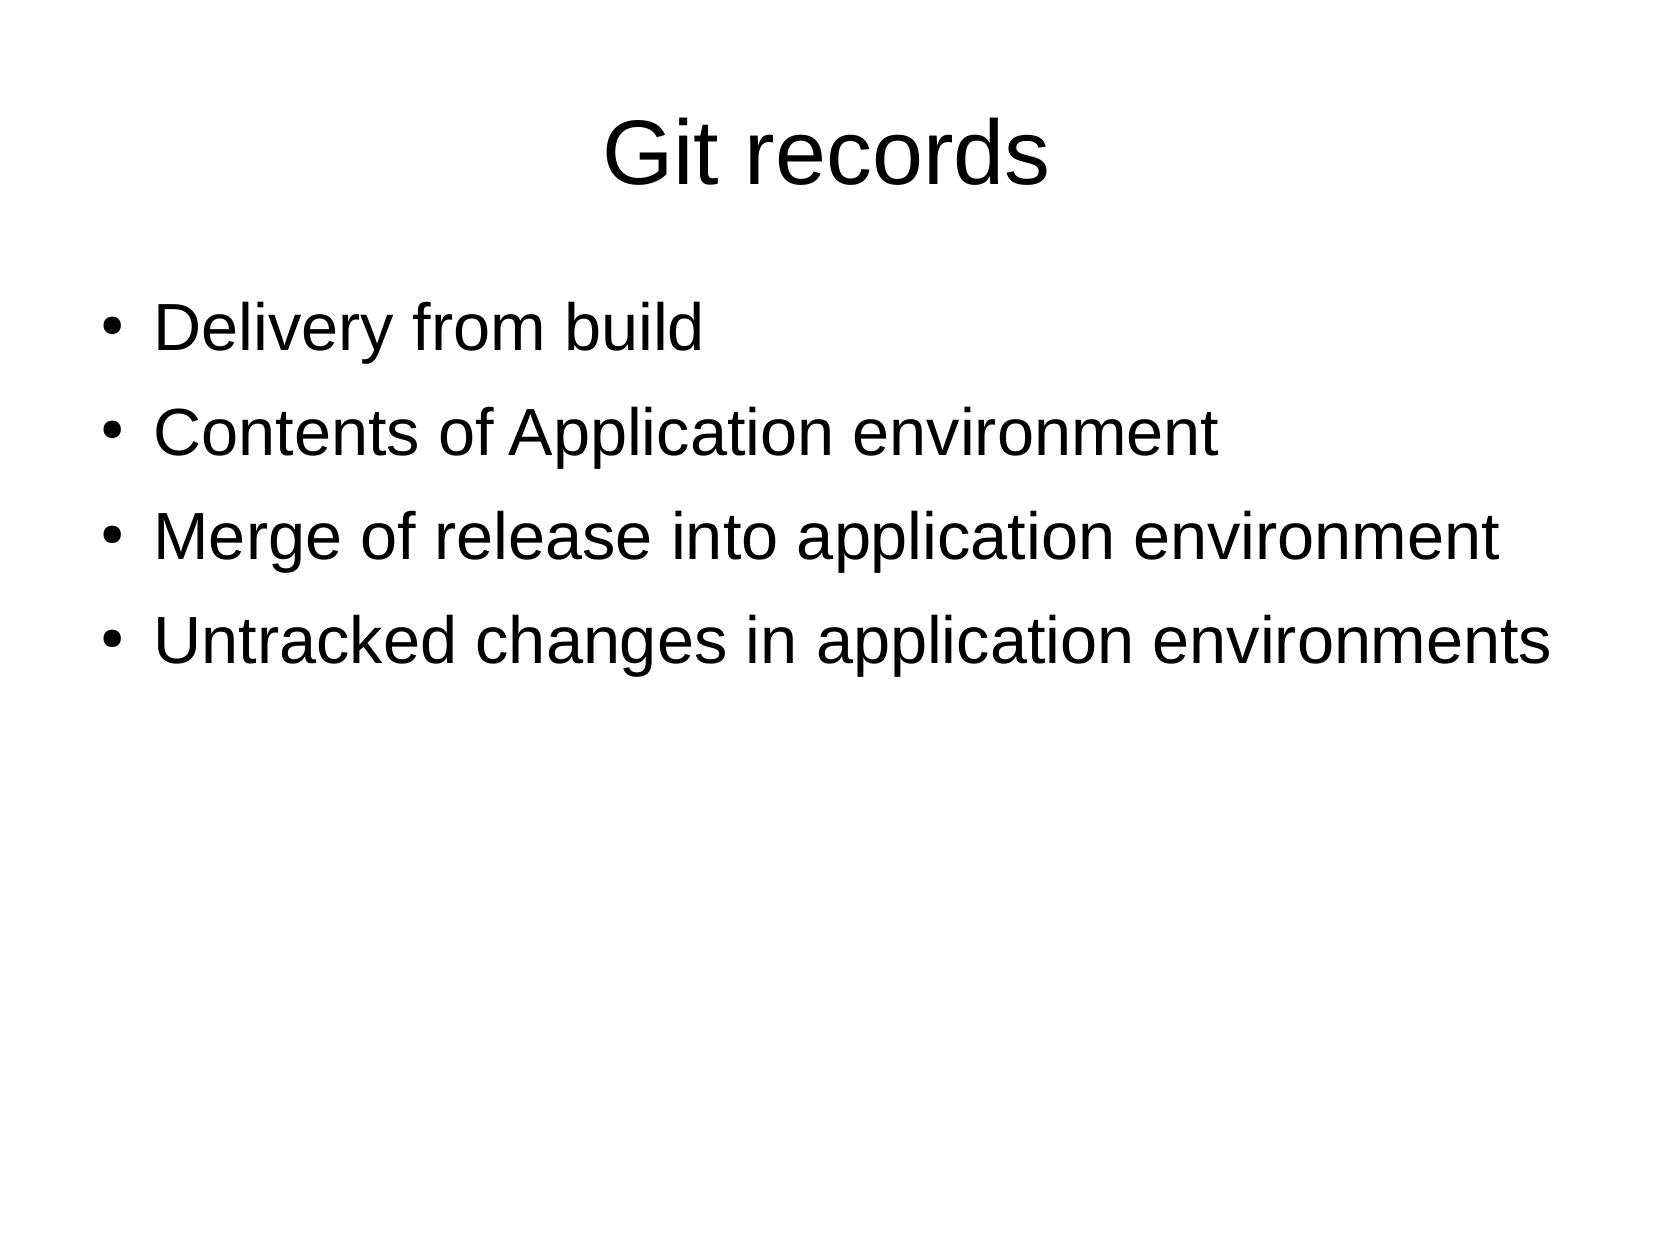

# Git records
Delivery from build
Contents of Application environment
Merge of release into application environment
Untracked changes in application environments